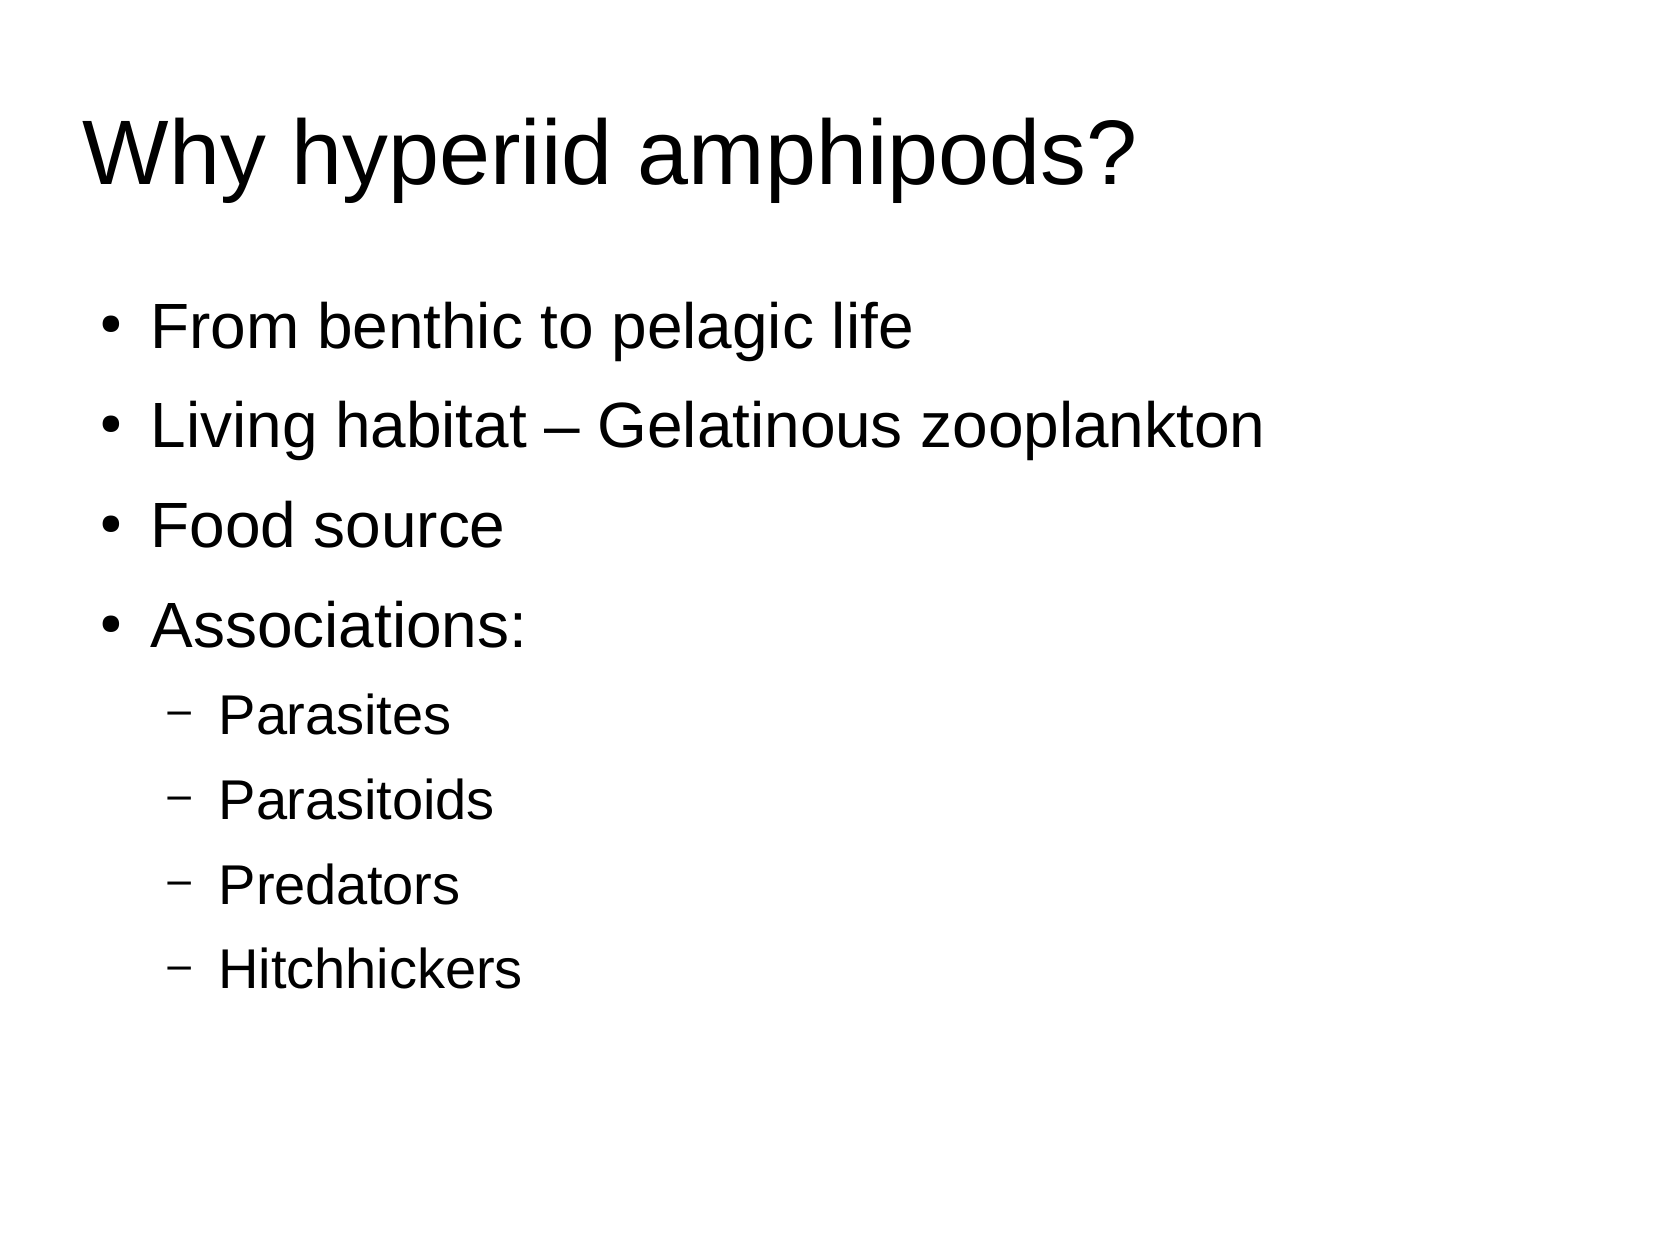

# Why hyperiid amphipods?
From benthic to pelagic life
Living habitat – Gelatinous zooplankton
Food source
Associations:
Parasites
Parasitoids
Predators
Hitchhickers